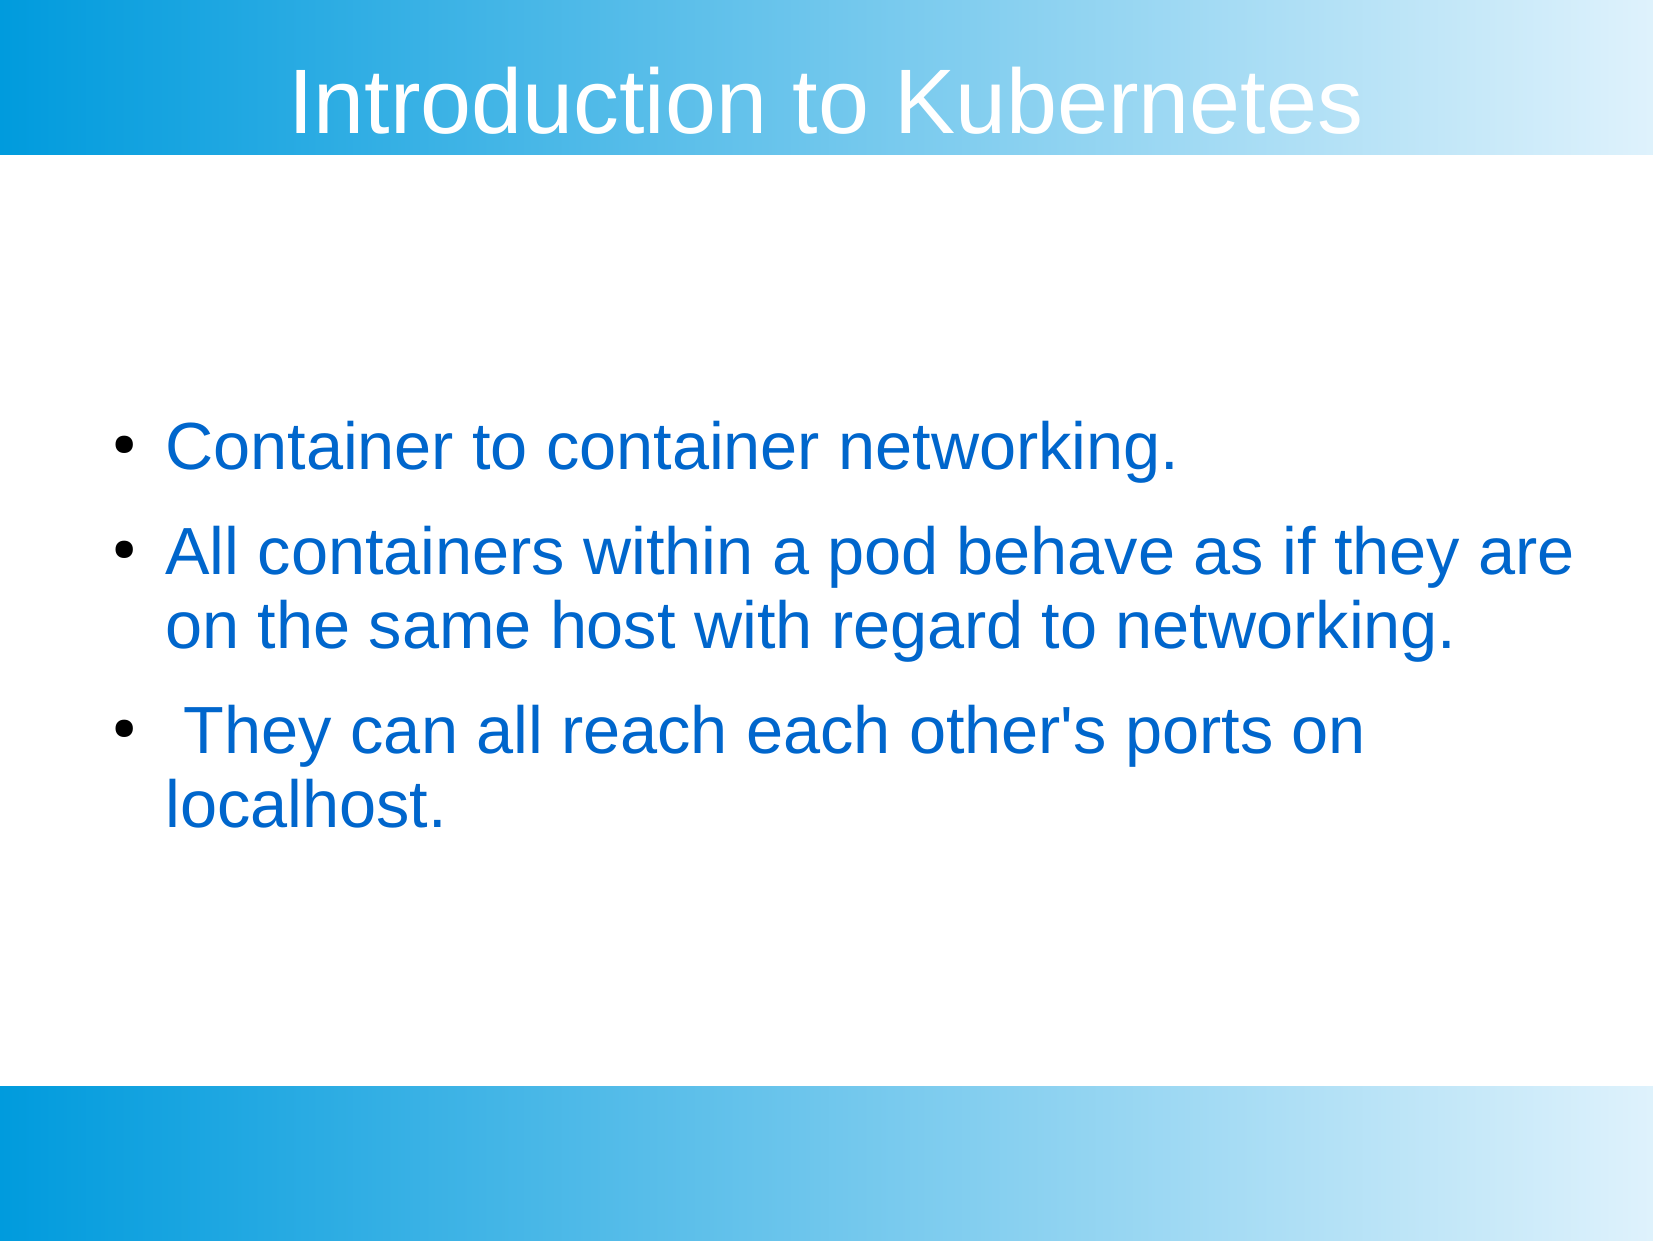

# Introduction to Kubernetes
Container to container networking.
All containers within a pod behave as if they are on the same host with regard to networking.
 They can all reach each other's ports on localhost.